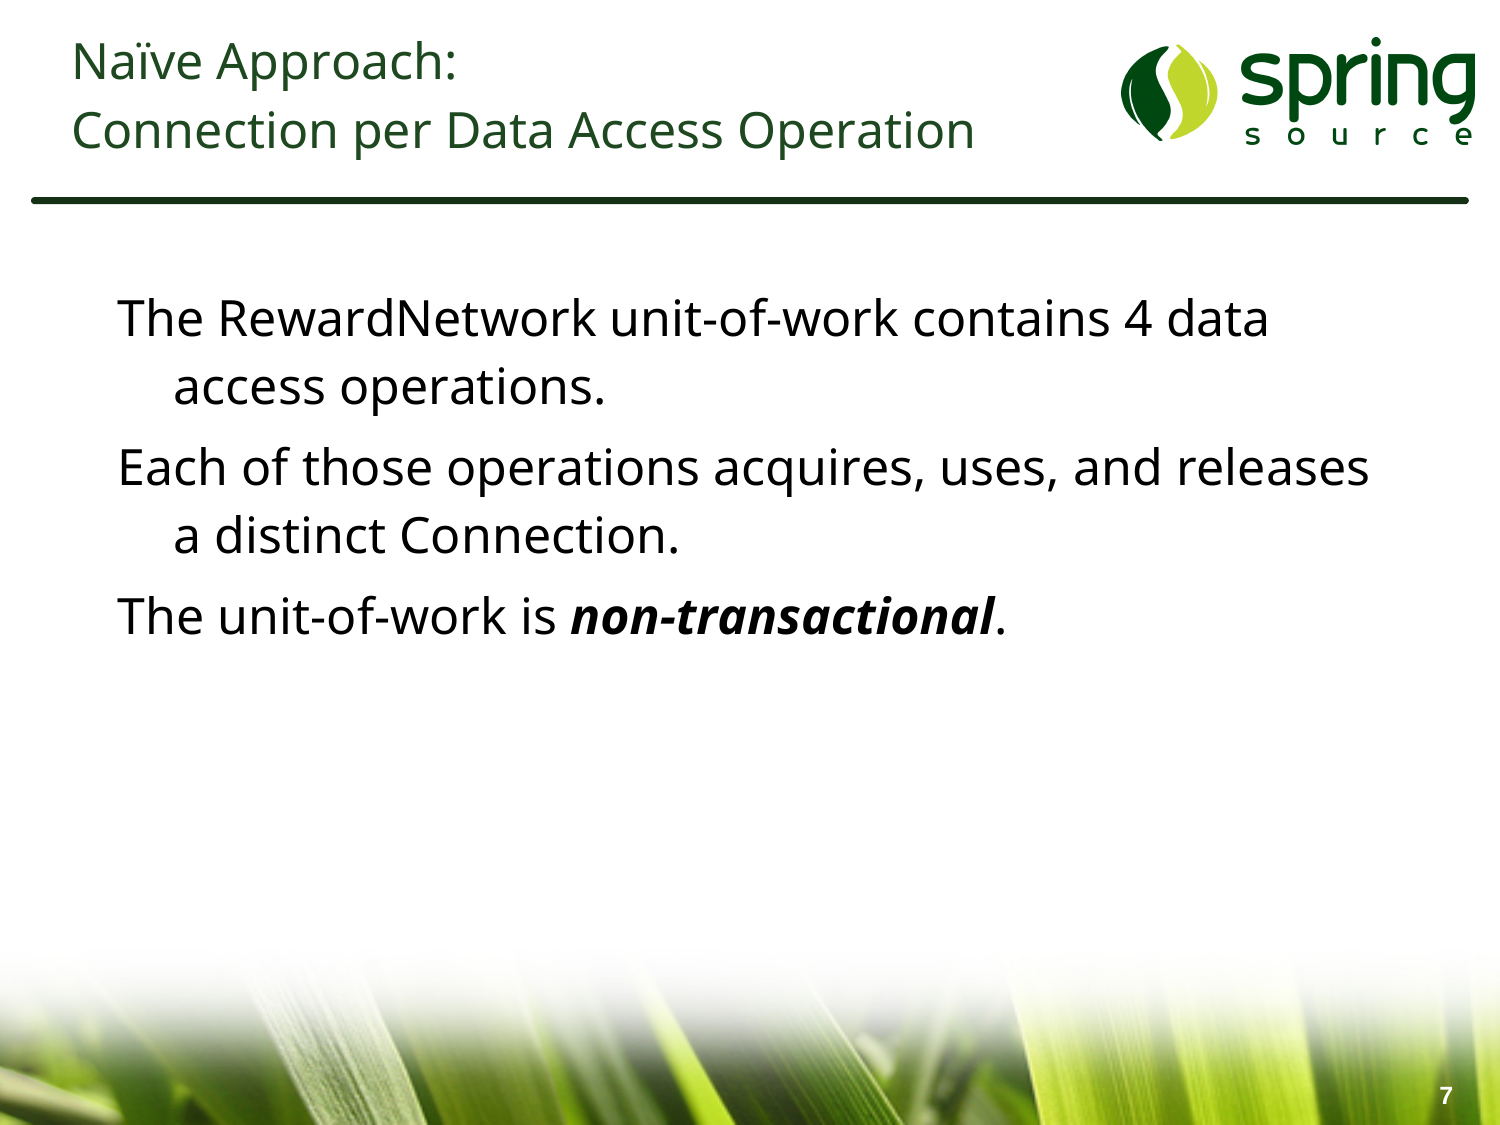

# Naïve Approach: Connection per Data Access Operation
The RewardNetwork unit-of-work contains 4 data access operations.
Each of those operations acquires, uses, and releases a distinct Connection.
The unit-of-work is non-transactional.